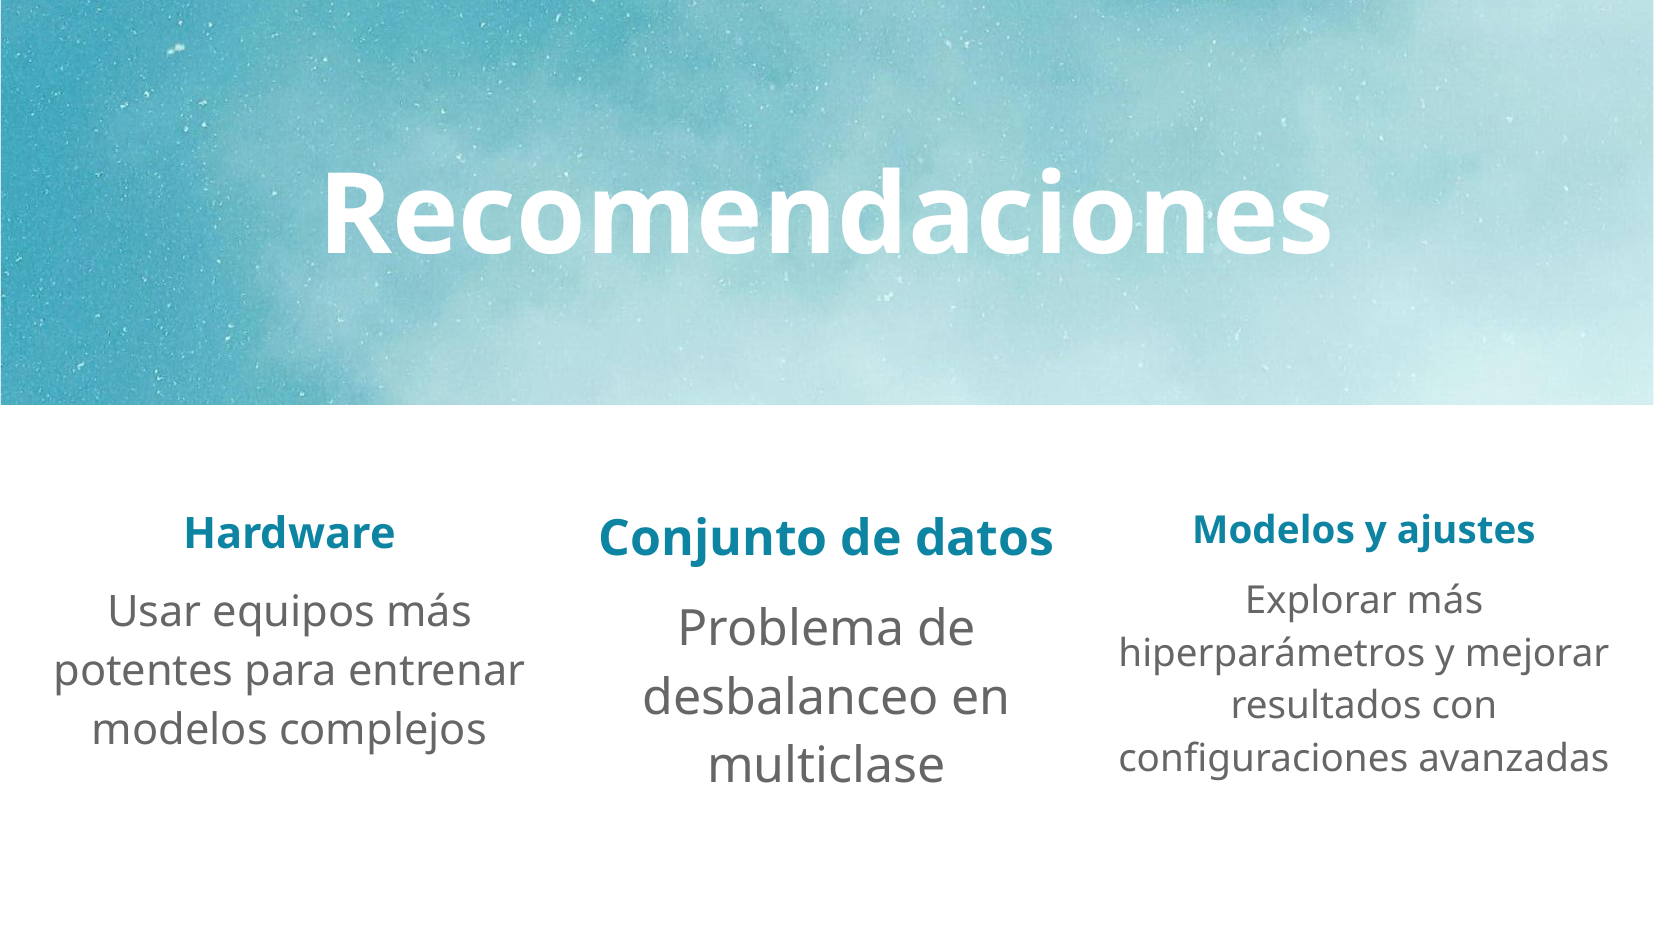

Recomendaciones
# Hardware
Usar equipos más potentes para entrenar modelos complejos
Conjunto de datos
Problema de desbalanceo en multiclase
Modelos y ajustes
Explorar más hiperparámetros y mejorar resultados con configuraciones avanzadas